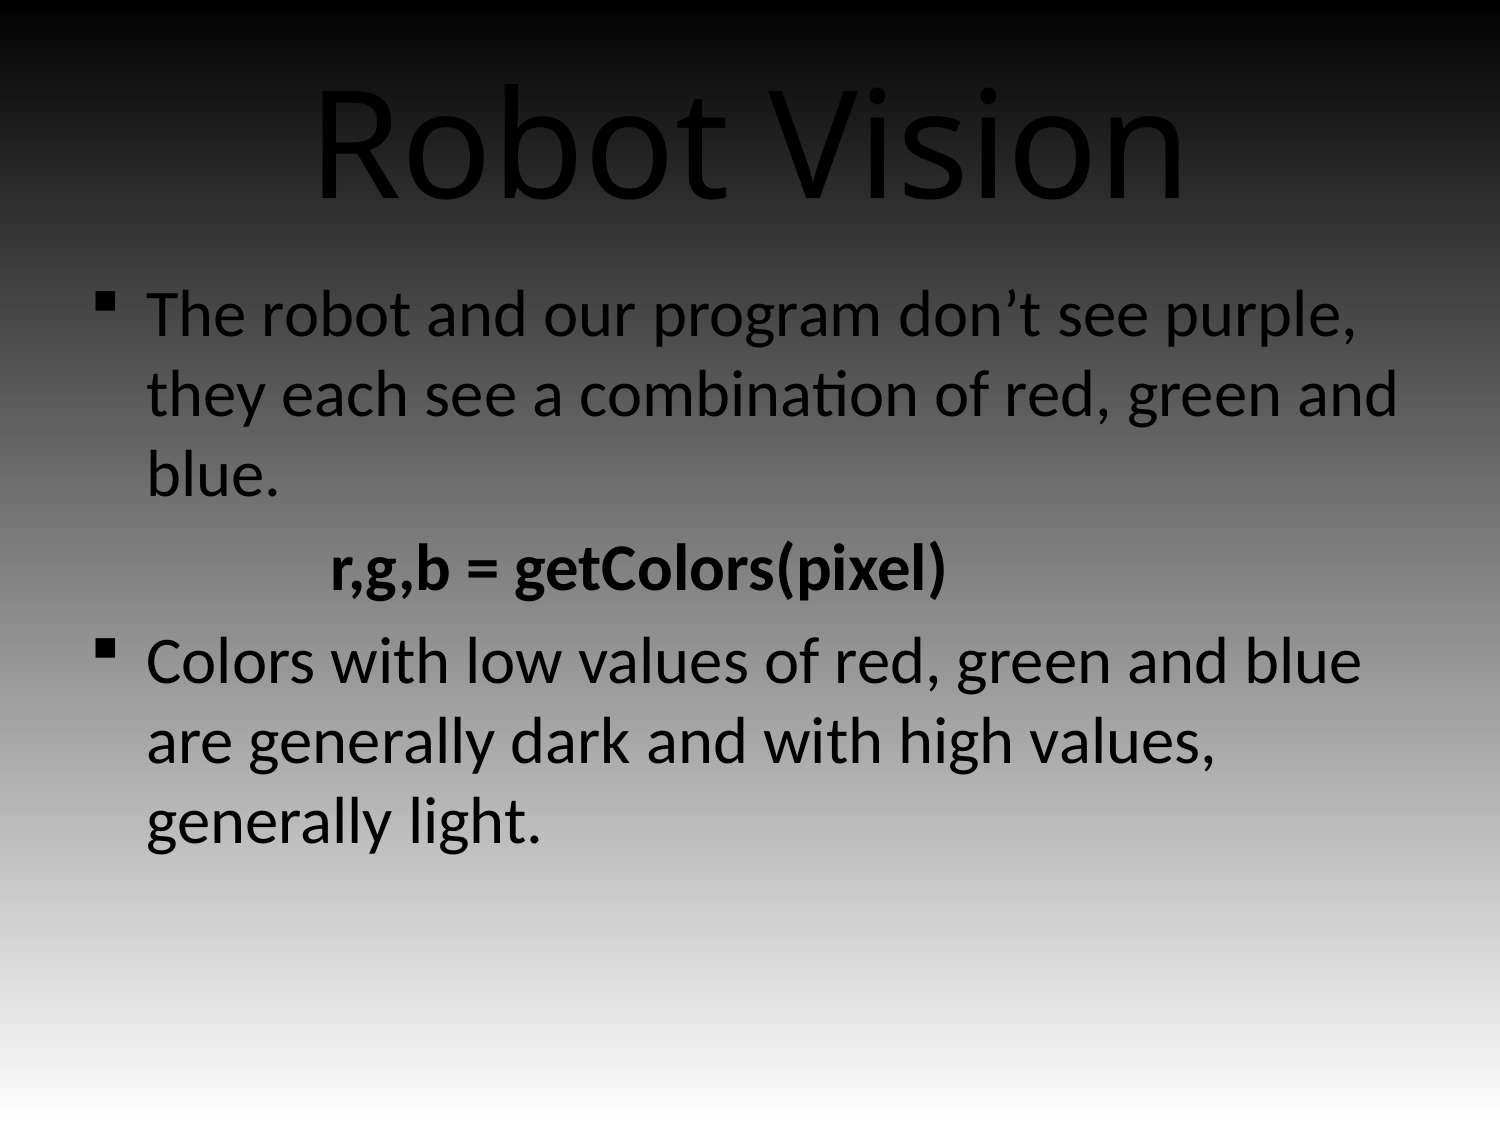

# Robot Vision
The robot and our program don’t see purple, they each see a combination of red, green and blue.
 r,g,b = getColors(pixel)
Colors with low values of red, green and blue are generally dark and with high values, generally light.